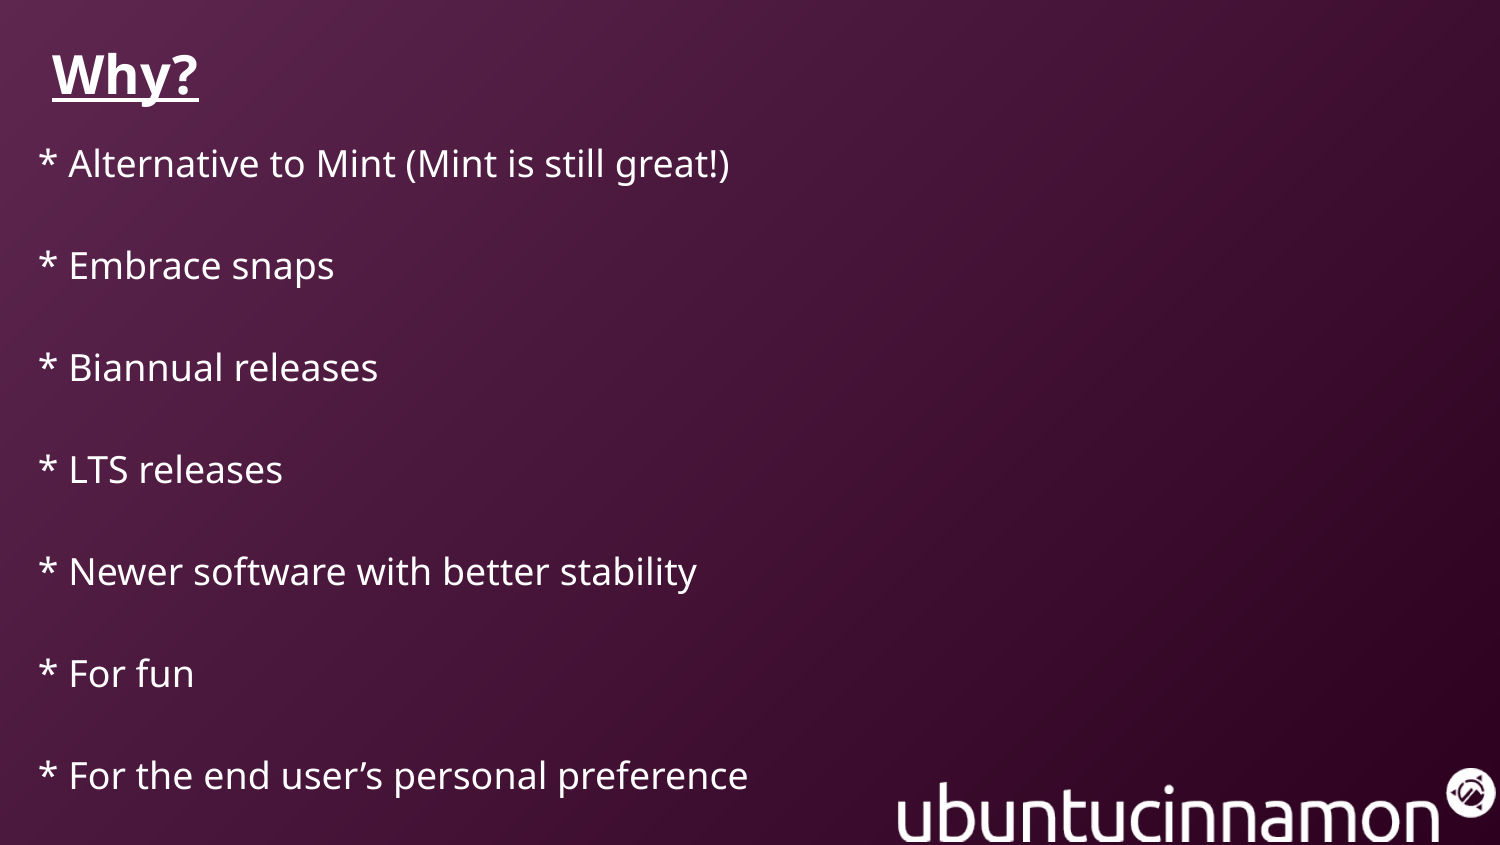

# Why?
* Alternative to Mint (Mint is still great!)
* Embrace snaps
* Biannual releases
* LTS releases
* Newer software with better stability
* For fun
* For the end user’s personal preference
* Grow a larger Ubuntu community